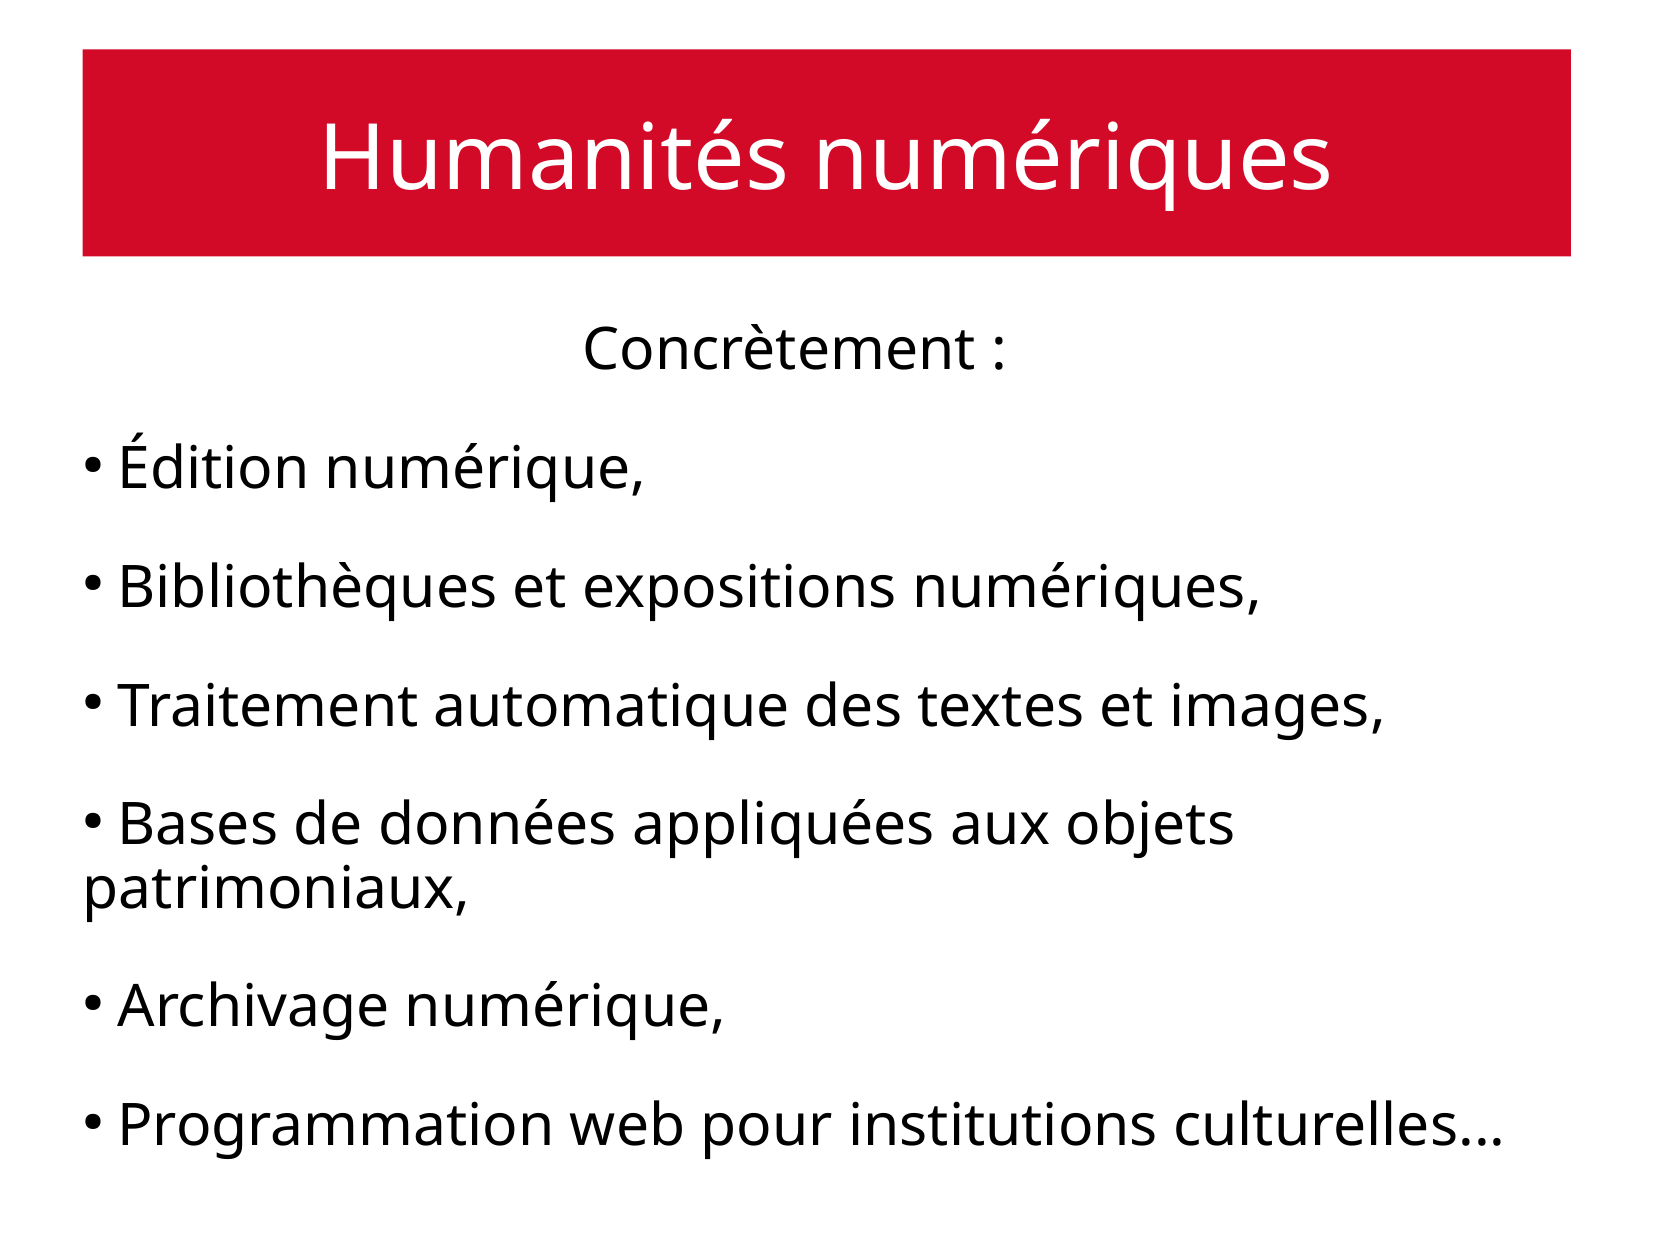

# Humanités numériques
Concrètement :
 Édition numérique,
 Bibliothèques et expositions numériques,
 Traitement automatique des textes et images,
 Bases de données appliquées aux objets patrimoniaux,
 Archivage numérique,
 Programmation web pour institutions culturelles...